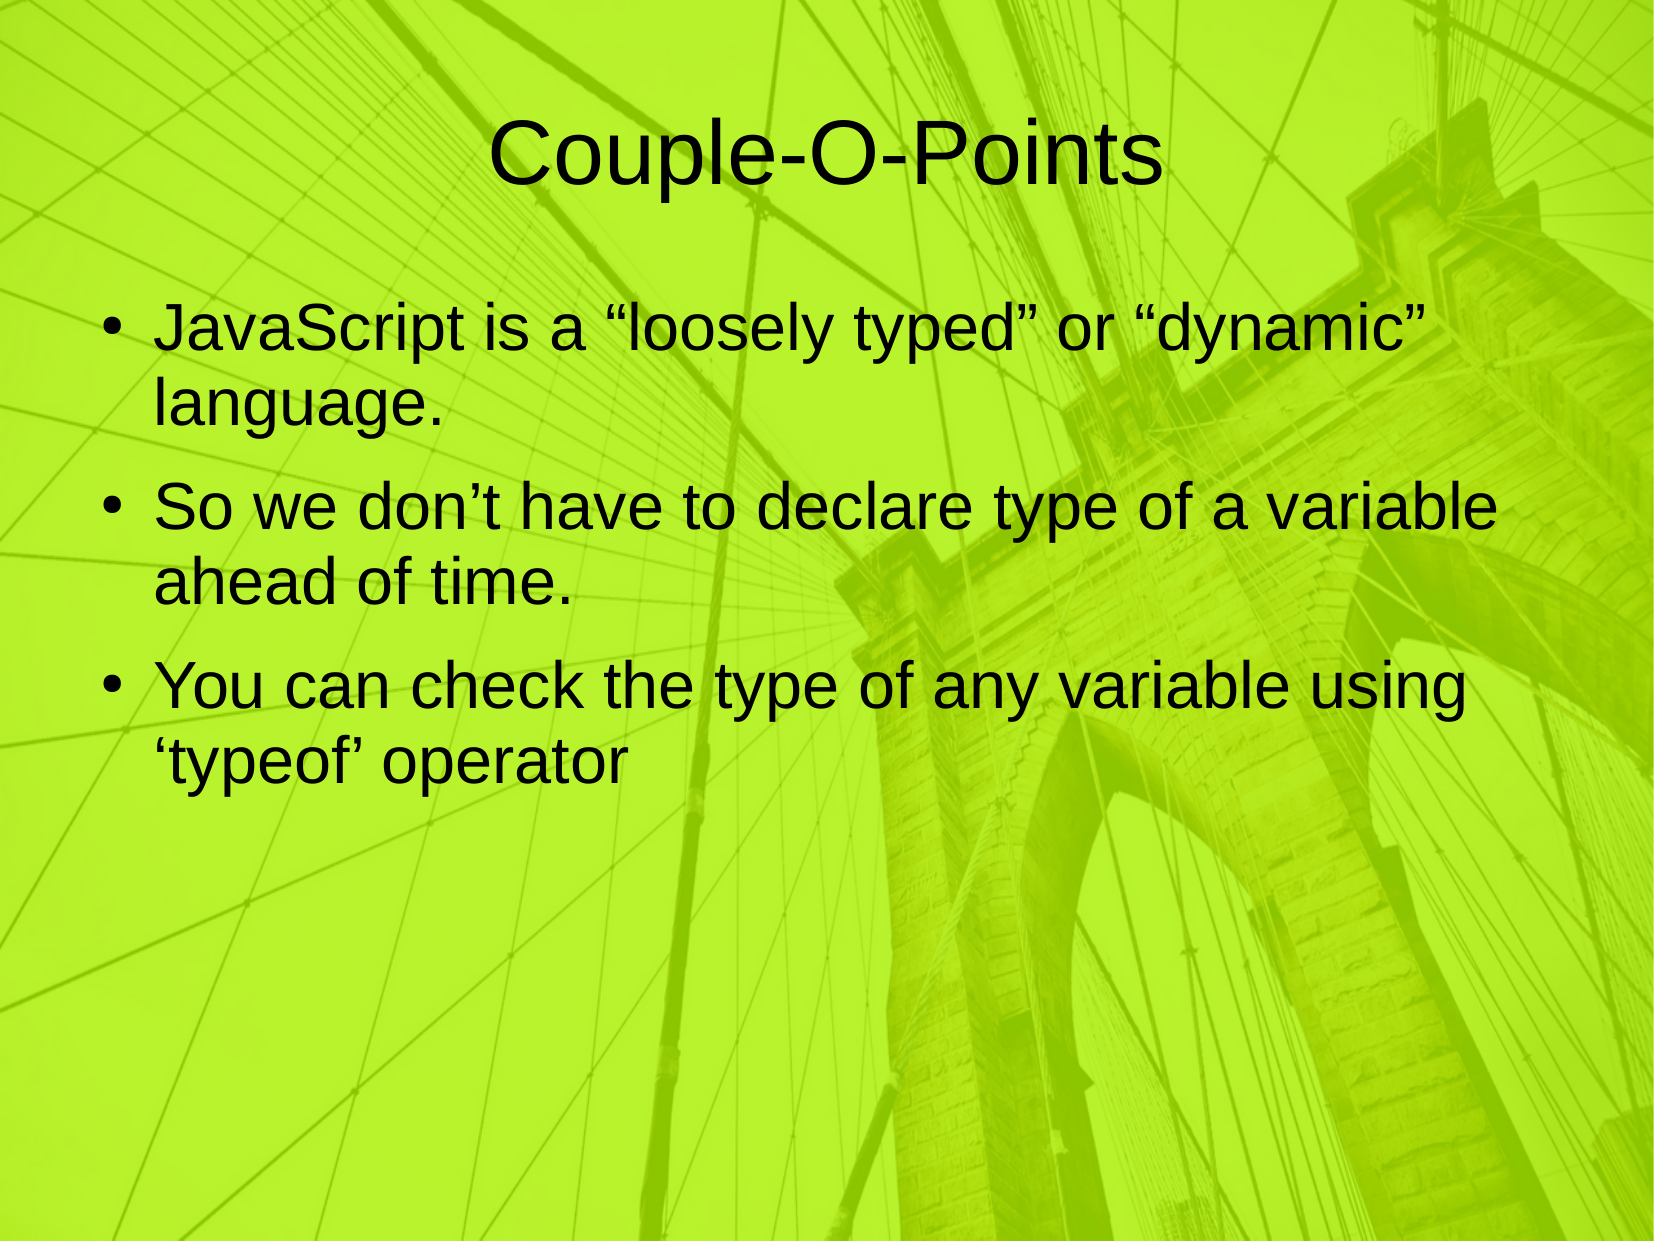

# Couple-O-Points
JavaScript is a “loosely typed” or “dynamic” language.
So we don’t have to declare type of a variable ahead of time.
You can check the type of any variable using ‘typeof’ operator